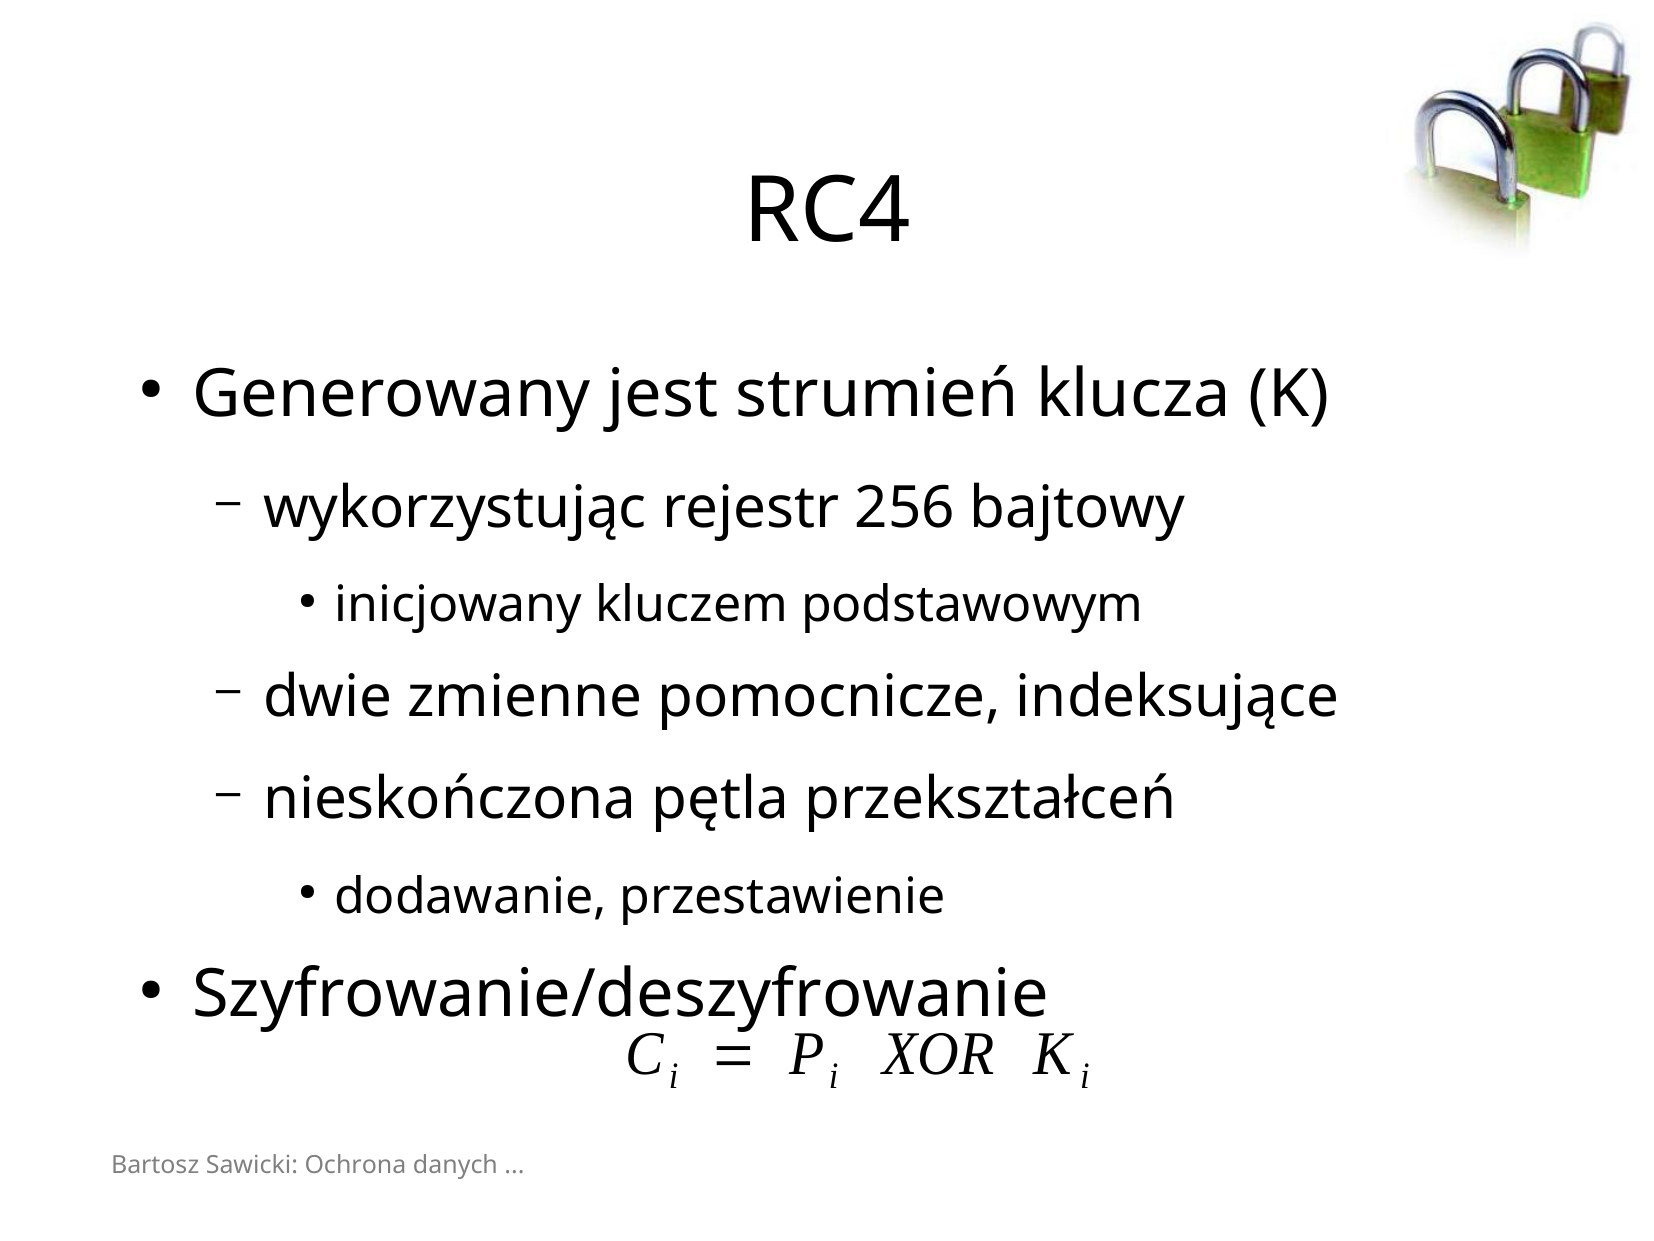

# RC4
Generowany jest strumień klucza (K)
wykorzystując rejestr 256 bajtowy
inicjowany kluczem podstawowym
dwie zmienne pomocnicze, indeksujące
nieskończona pętla przekształceń
dodawanie, przestawienie
Szyfrowanie/deszyfrowanie